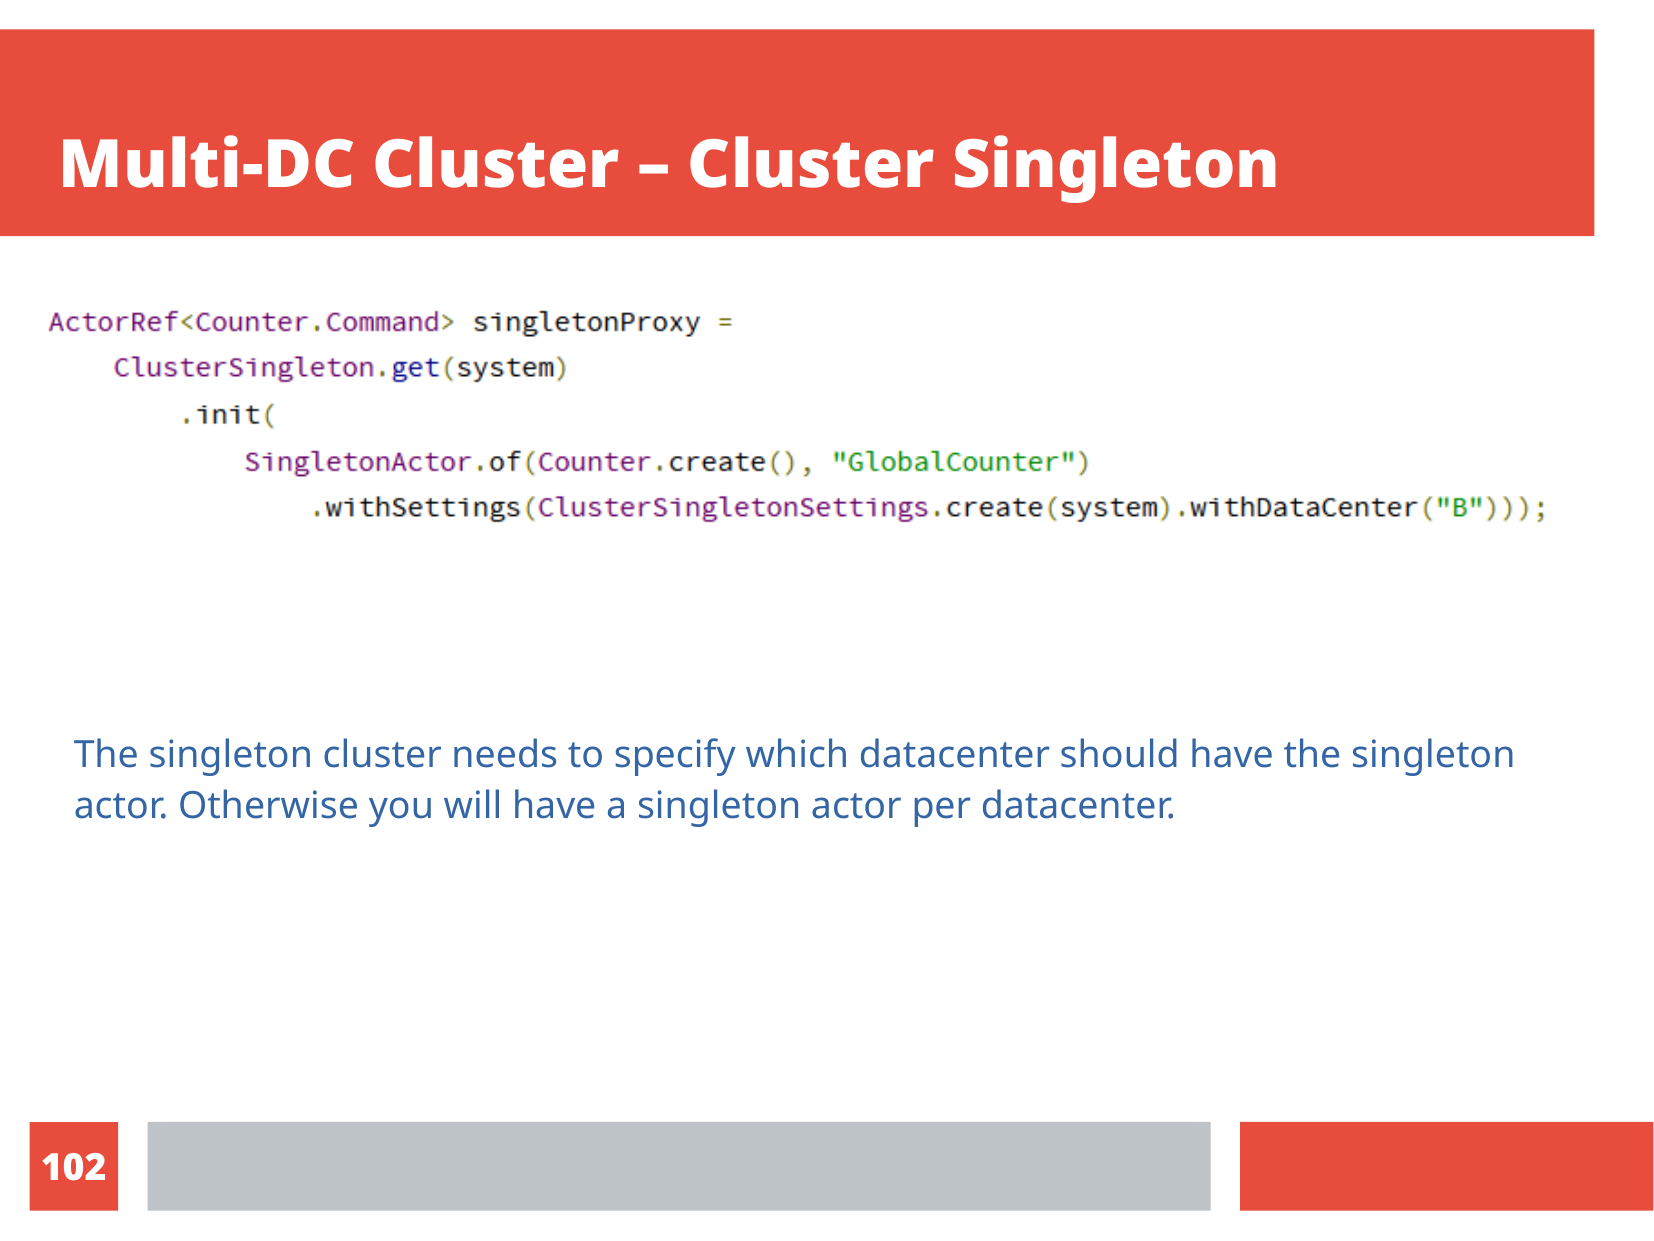

# Multi-DC Cluster – Cluster Singleton
The singleton cluster needs to specify which datacenter should have the singleton actor. Otherwise you will have a singleton actor per datacenter.
102